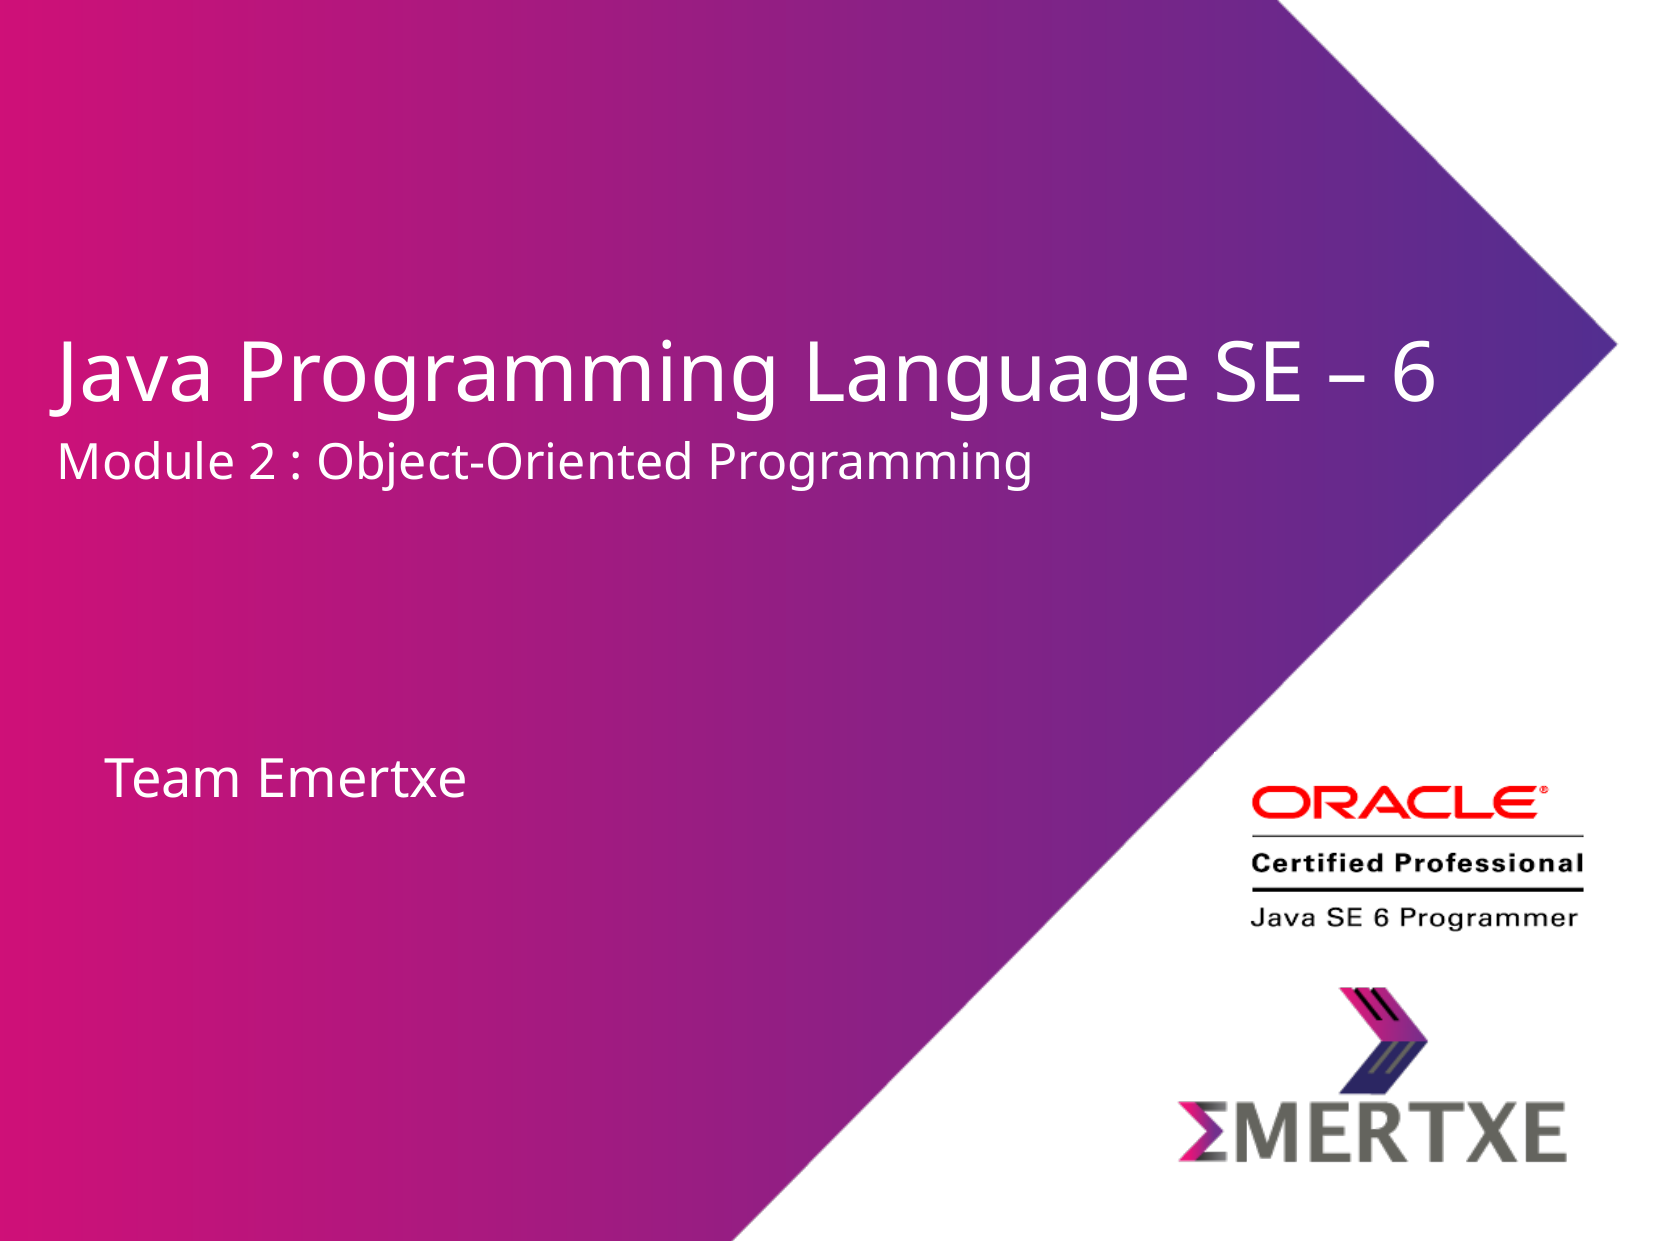

# Java Programming Language SE – 6 Module 2 : Object-Oriented Programming